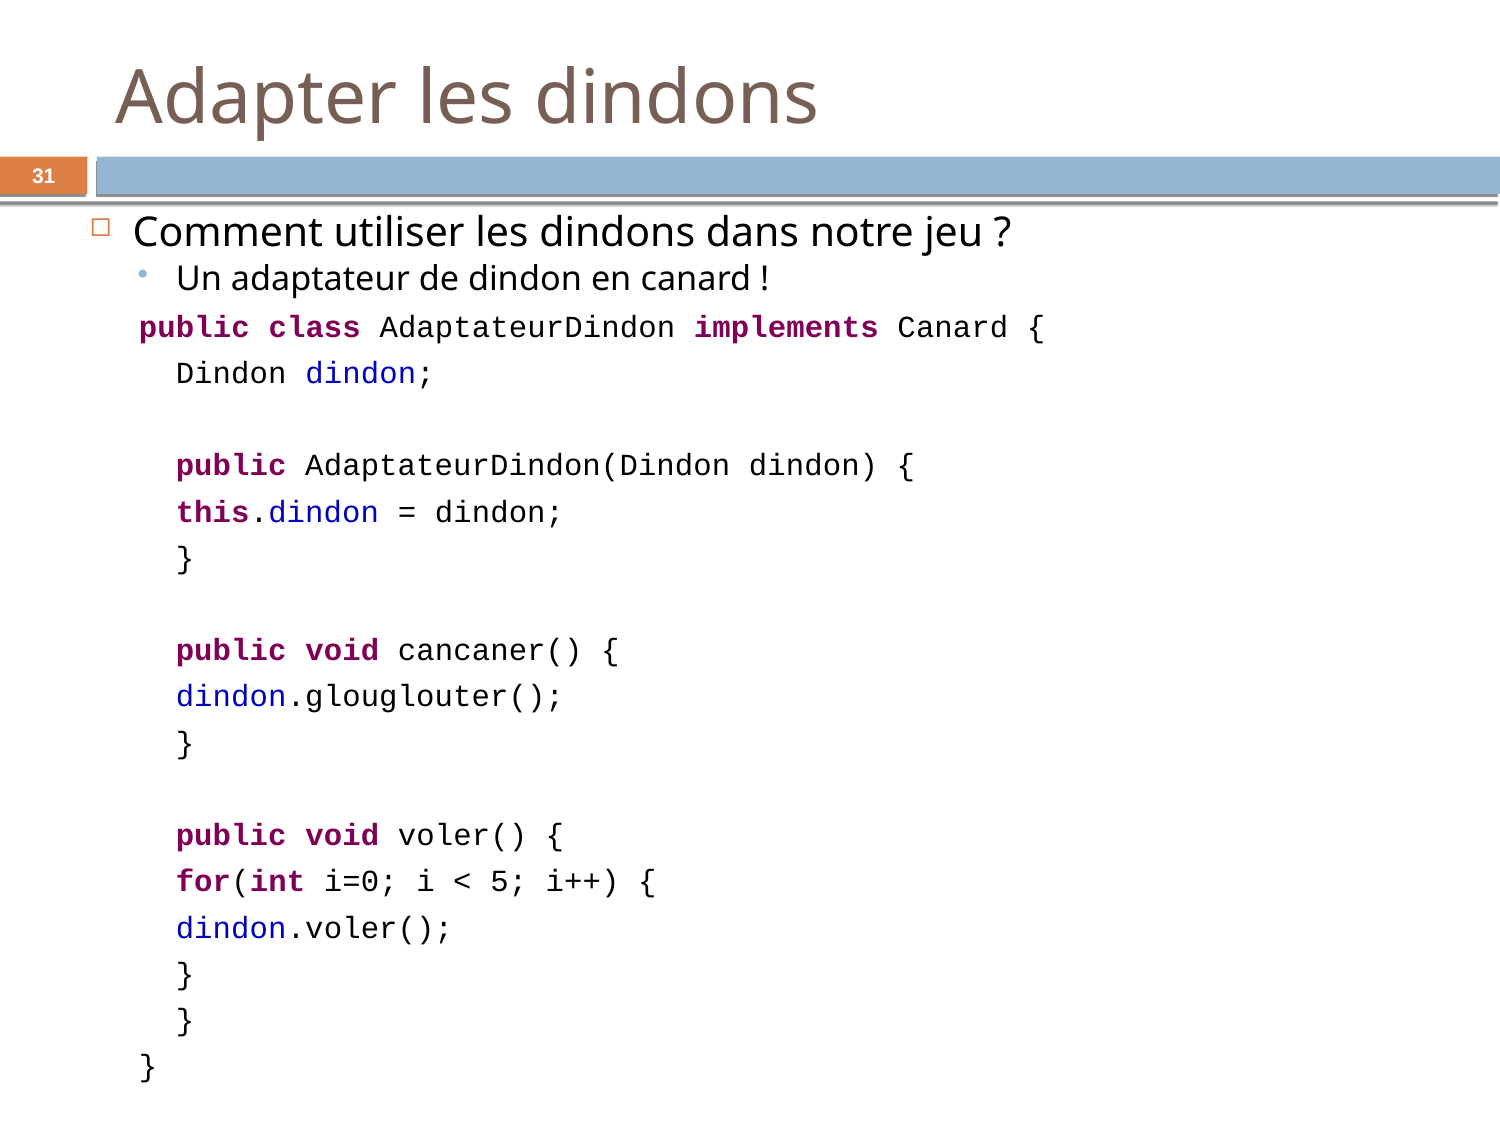

# Adapter les dindons
Comment utiliser les dindons dans notre jeu ?
Un adaptateur de dindon en canard !
public class AdaptateurDindon implements Canard {
	Dindon dindon;
	public AdaptateurDindon(Dindon dindon) {
		this.dindon = dindon;
	}
	public void cancaner() {
		dindon.glouglouter();
	}
	public void voler() {
		for(int i=0; i < 5; i++) {
			dindon.voler();
		}
	}
}